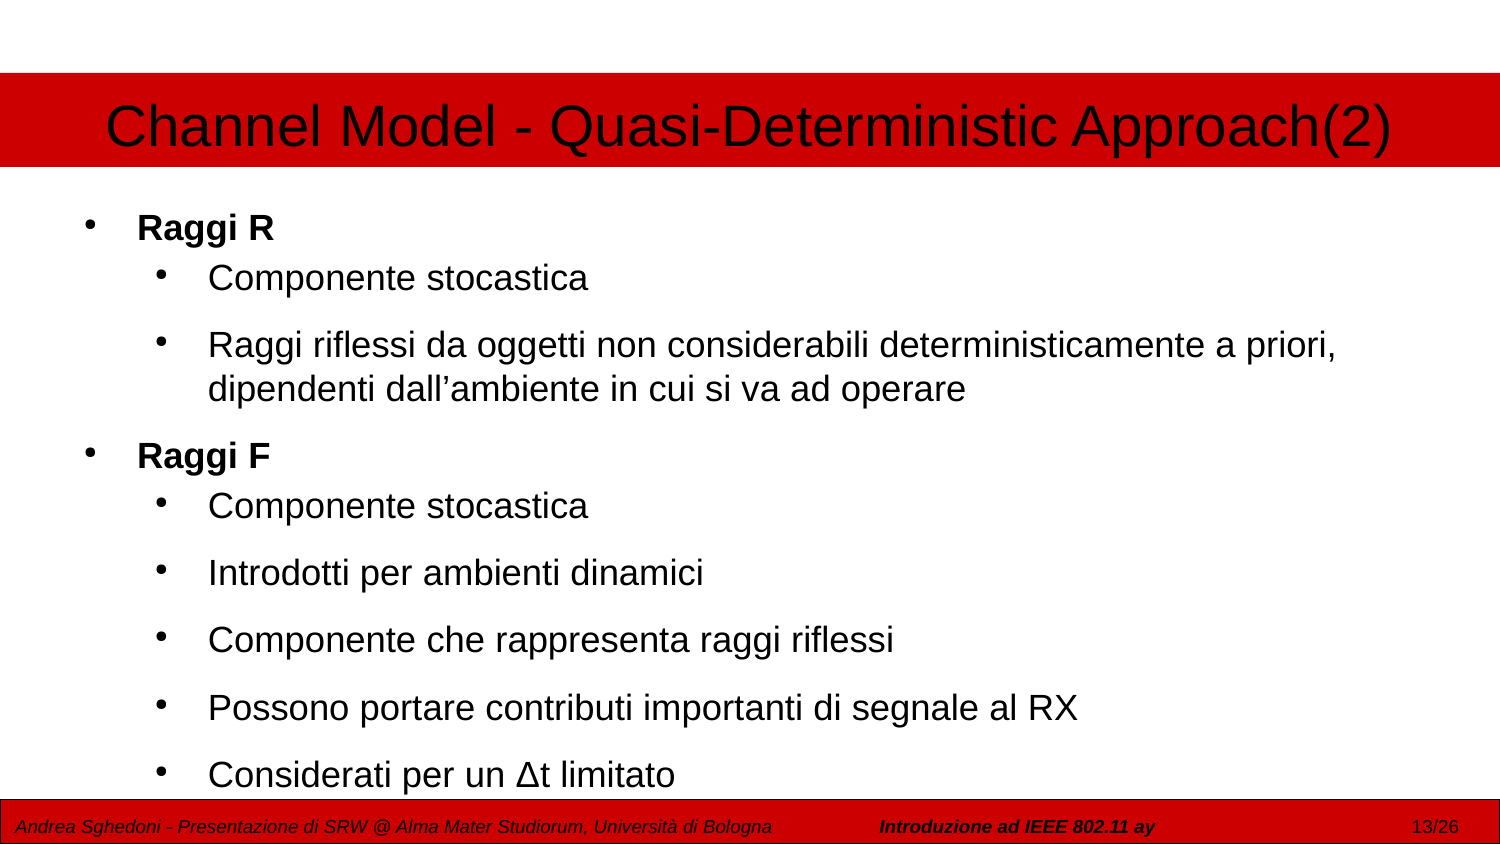

Channel Model - Quasi-Deterministic Approach(2)
# Raggi R
Componente stocastica
Raggi riflessi da oggetti non considerabili deterministicamente a priori, dipendenti dall’ambiente in cui si va ad operare
Raggi F
Componente stocastica
Introdotti per ambienti dinamici
Componente che rappresenta raggi riflessi
Possono portare contributi importanti di segnale al RX
Considerati per un Δt limitato
Andrea Sghedoni - Presentazione di SRW @ Alma Mater Studiorum, Università di Bologna 	 Introduzione ad IEEE 802.11 ay 		 13/26